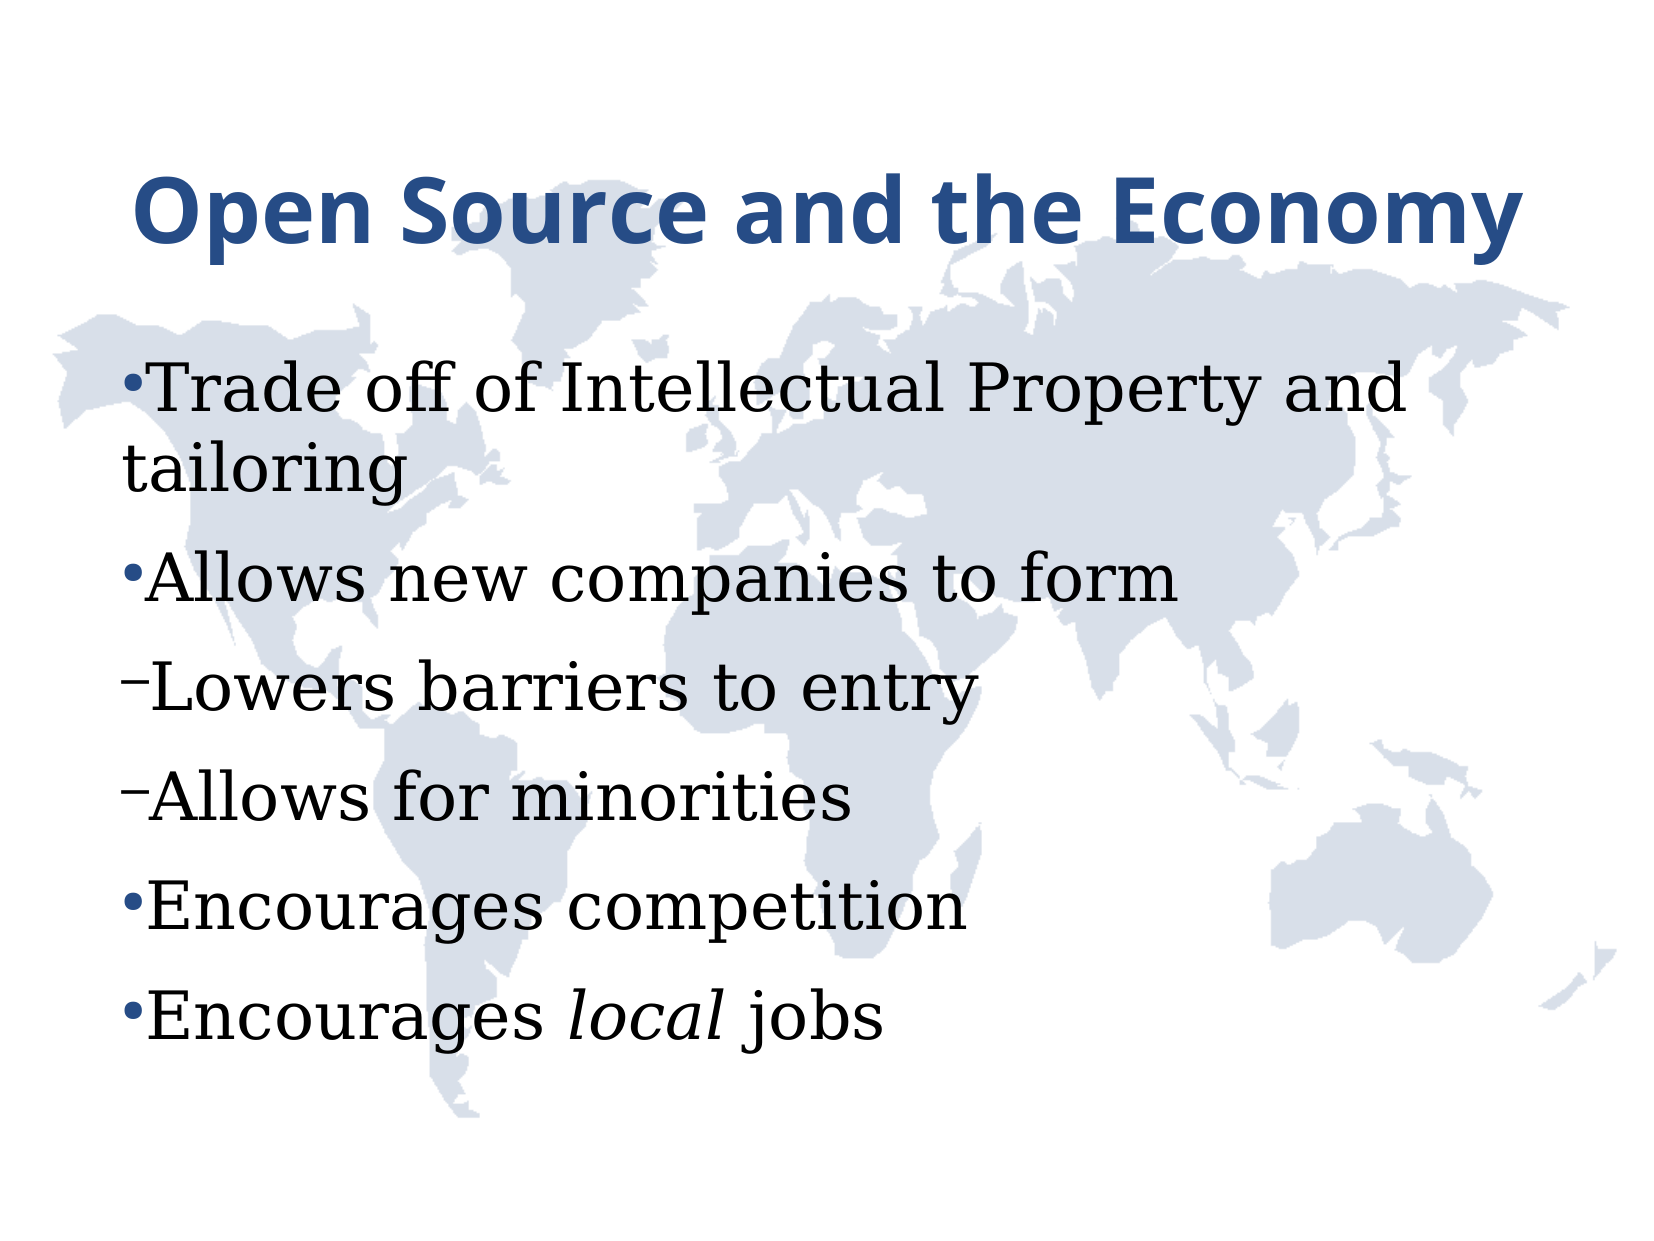

# Open Source and the Economy
Trade off of Intellectual Property and tailoring
Allows new companies to form
Lowers barriers to entry
Allows for minorities
Encourages competition
Encourages local jobs